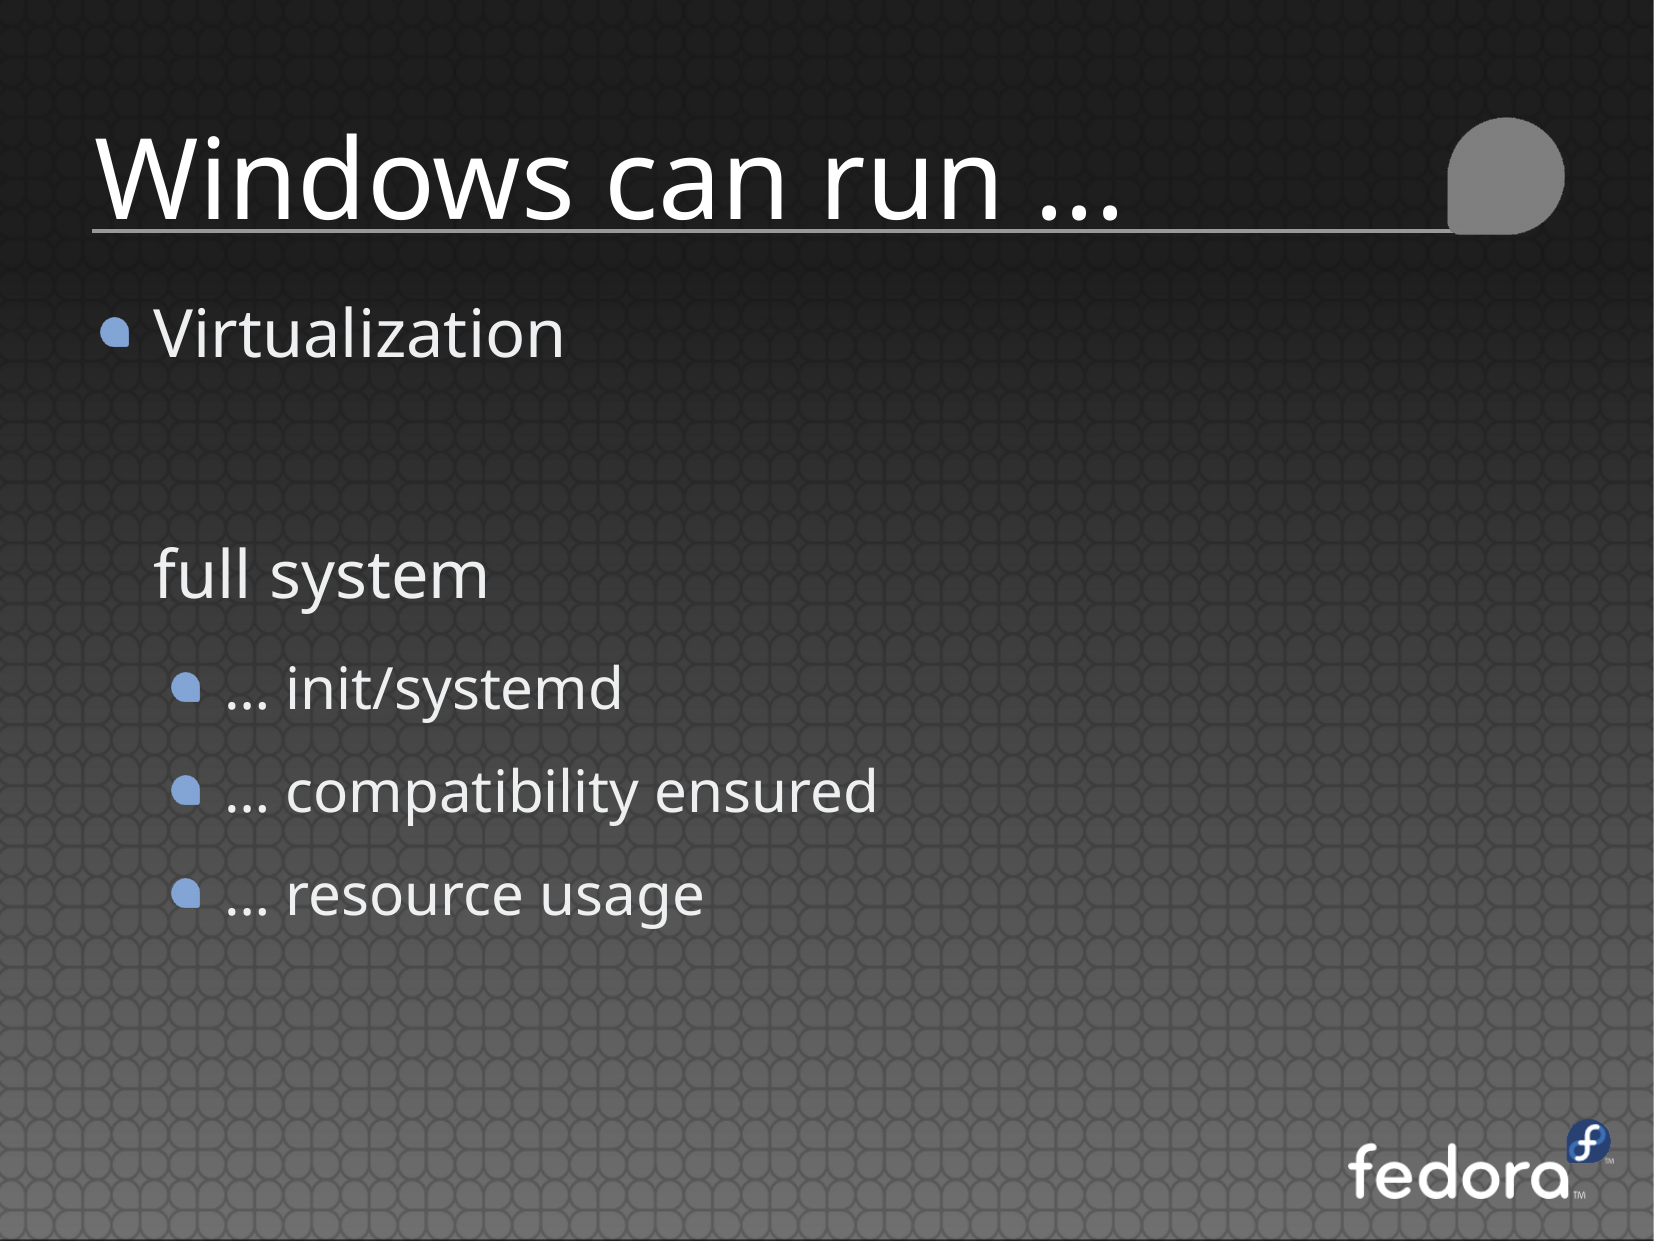

Windows can run ...
# Virtualization
full system
… init/systemd
… compatibility ensured
… resource usage